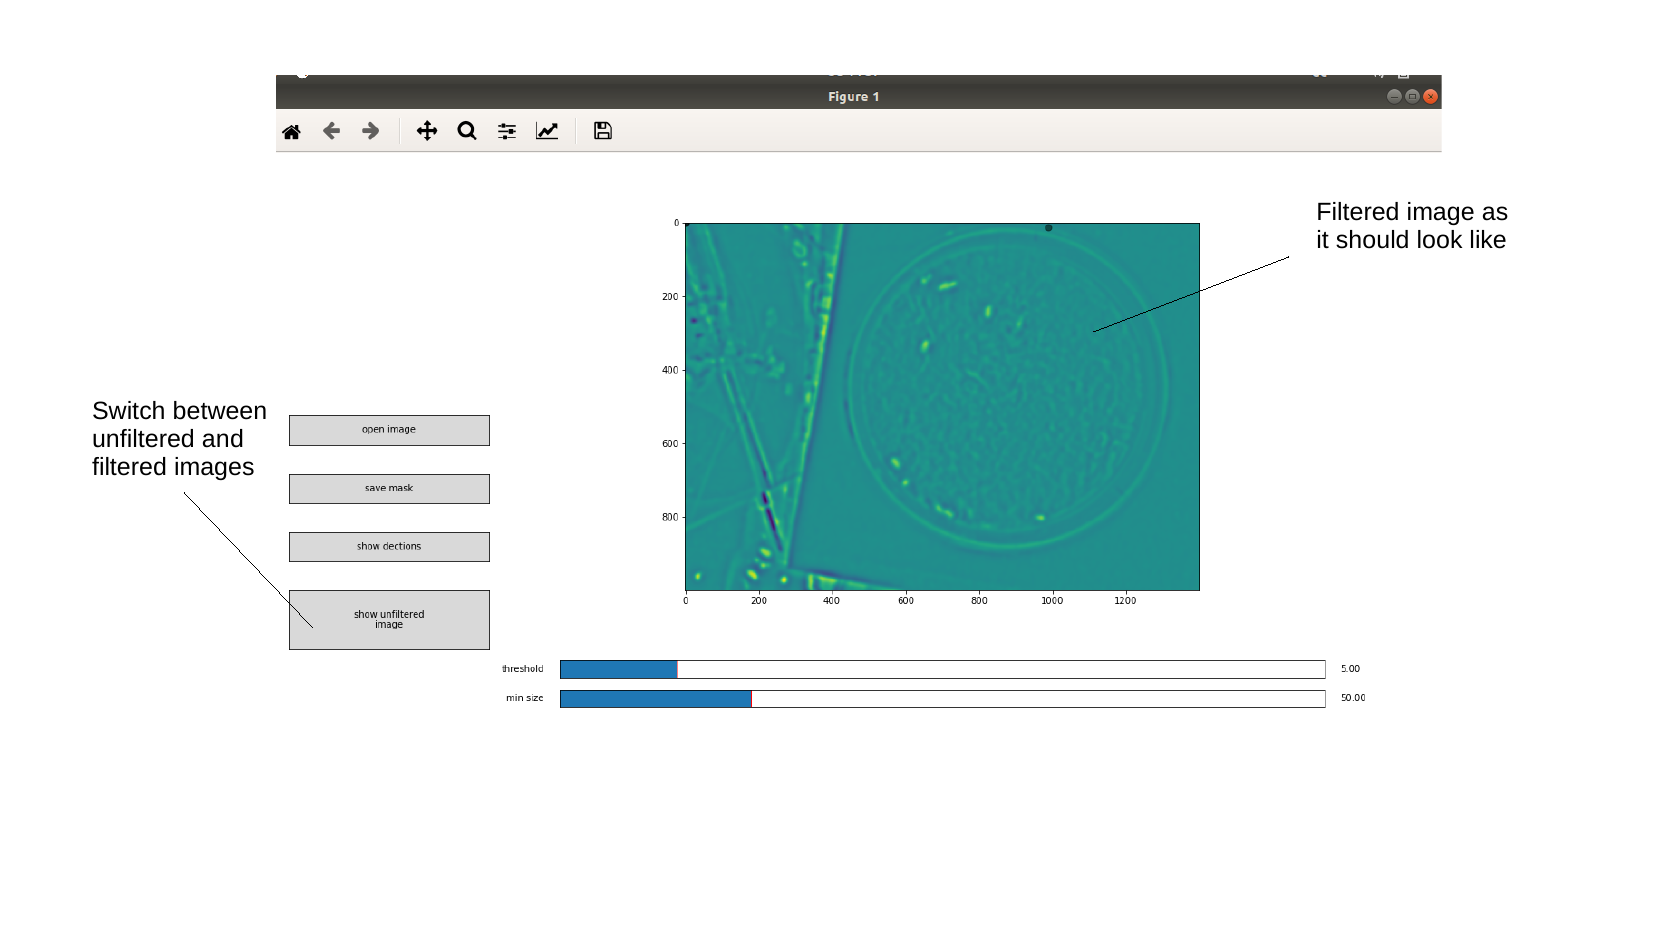

Filtered image as it should look like
Switch between unfiltered and filtered images